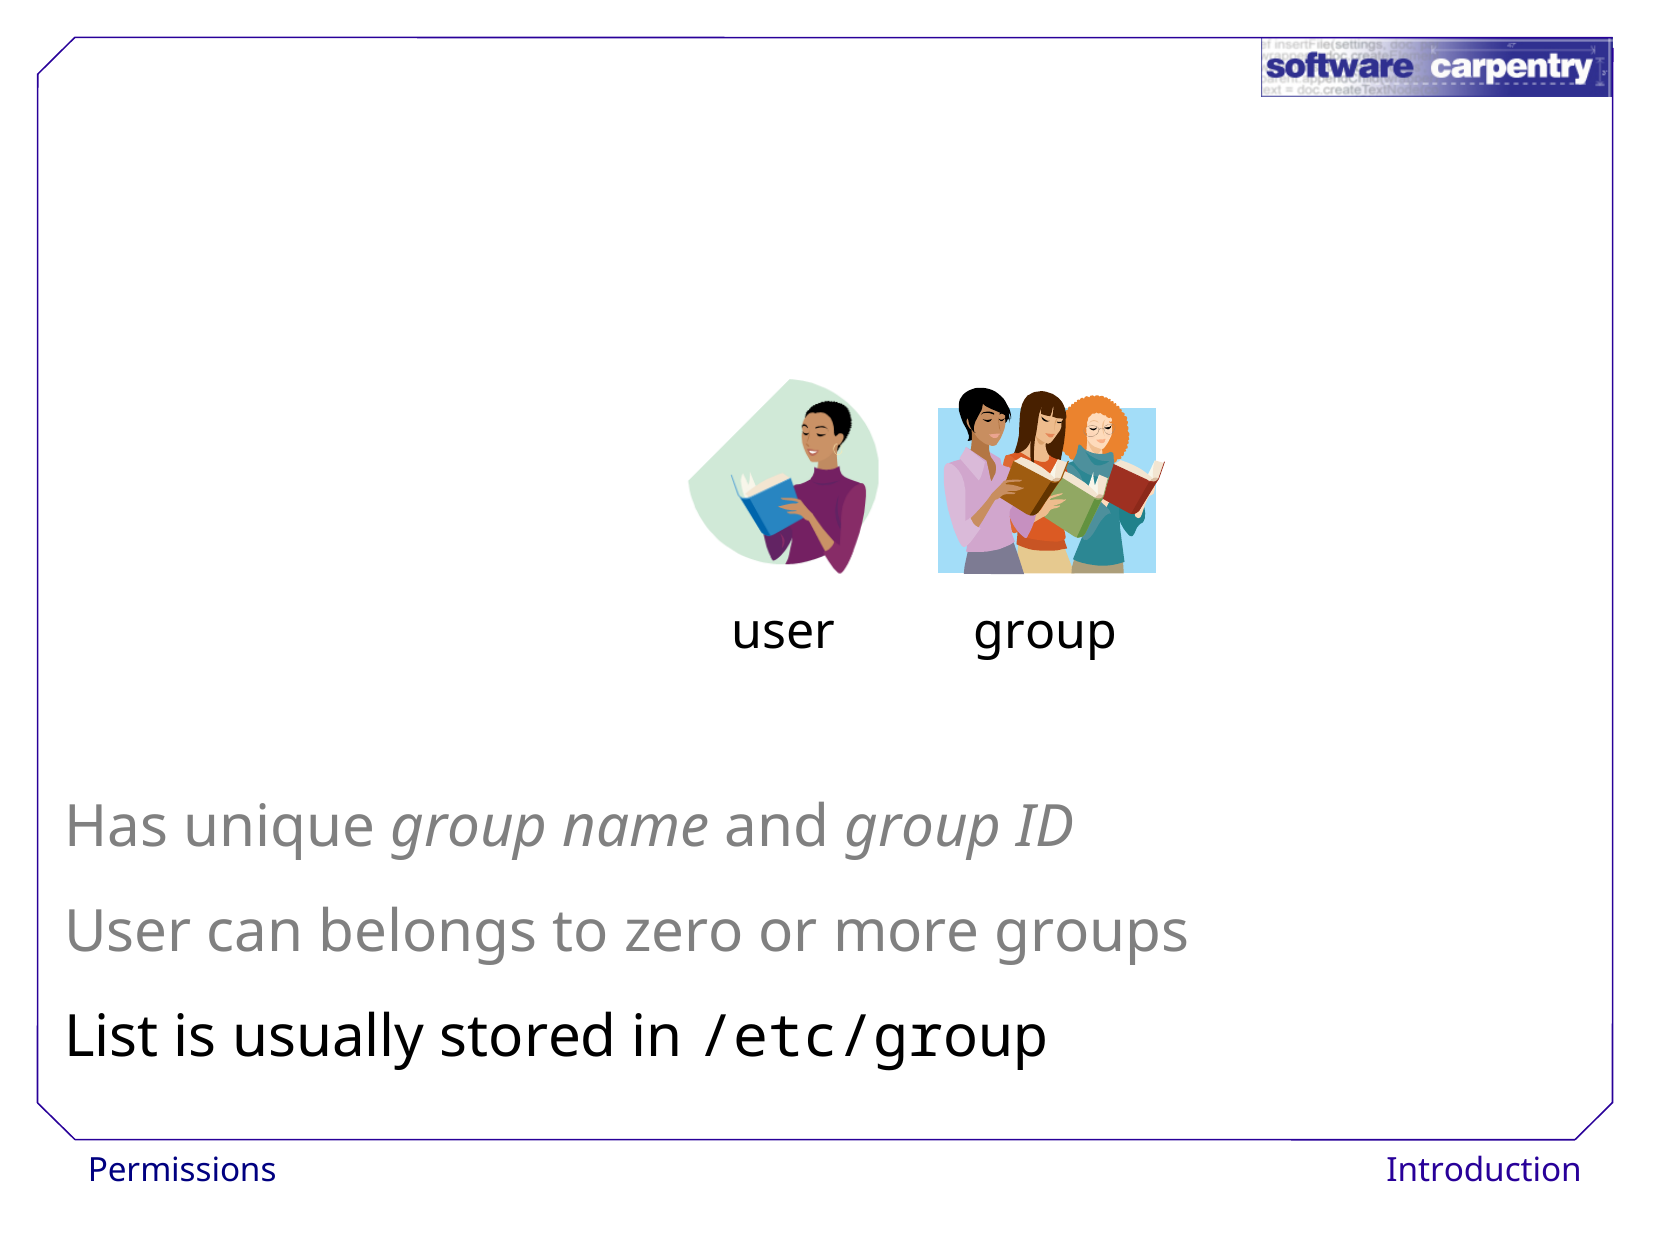

| | user | group |
| --- | --- | --- |
Has unique group name and group ID
User can belongs to zero or more groups
List is usually stored in /etc/group